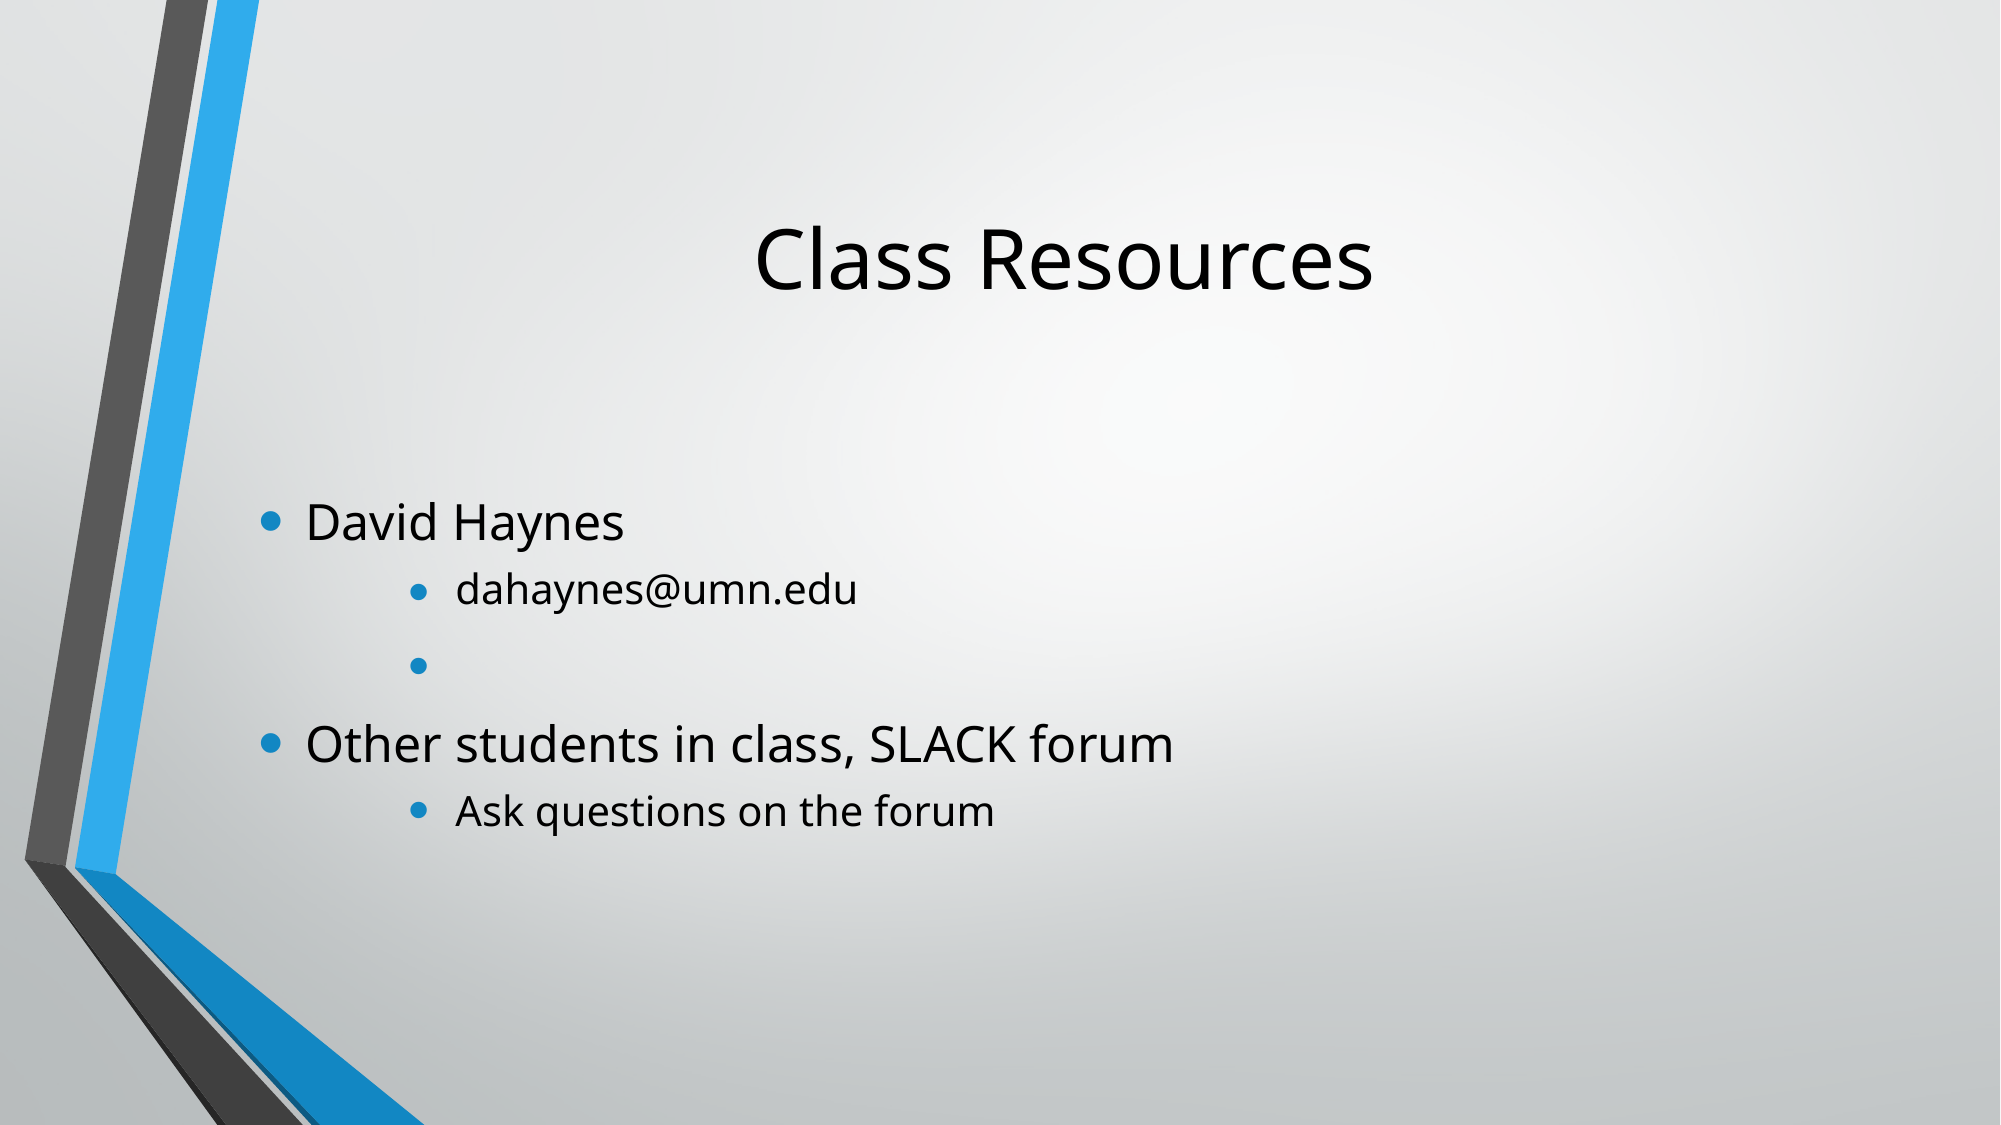

# Class Resources
David Haynes
dahaynes@umn.edu
Other students in class, SLACK forum
Ask questions on the forum